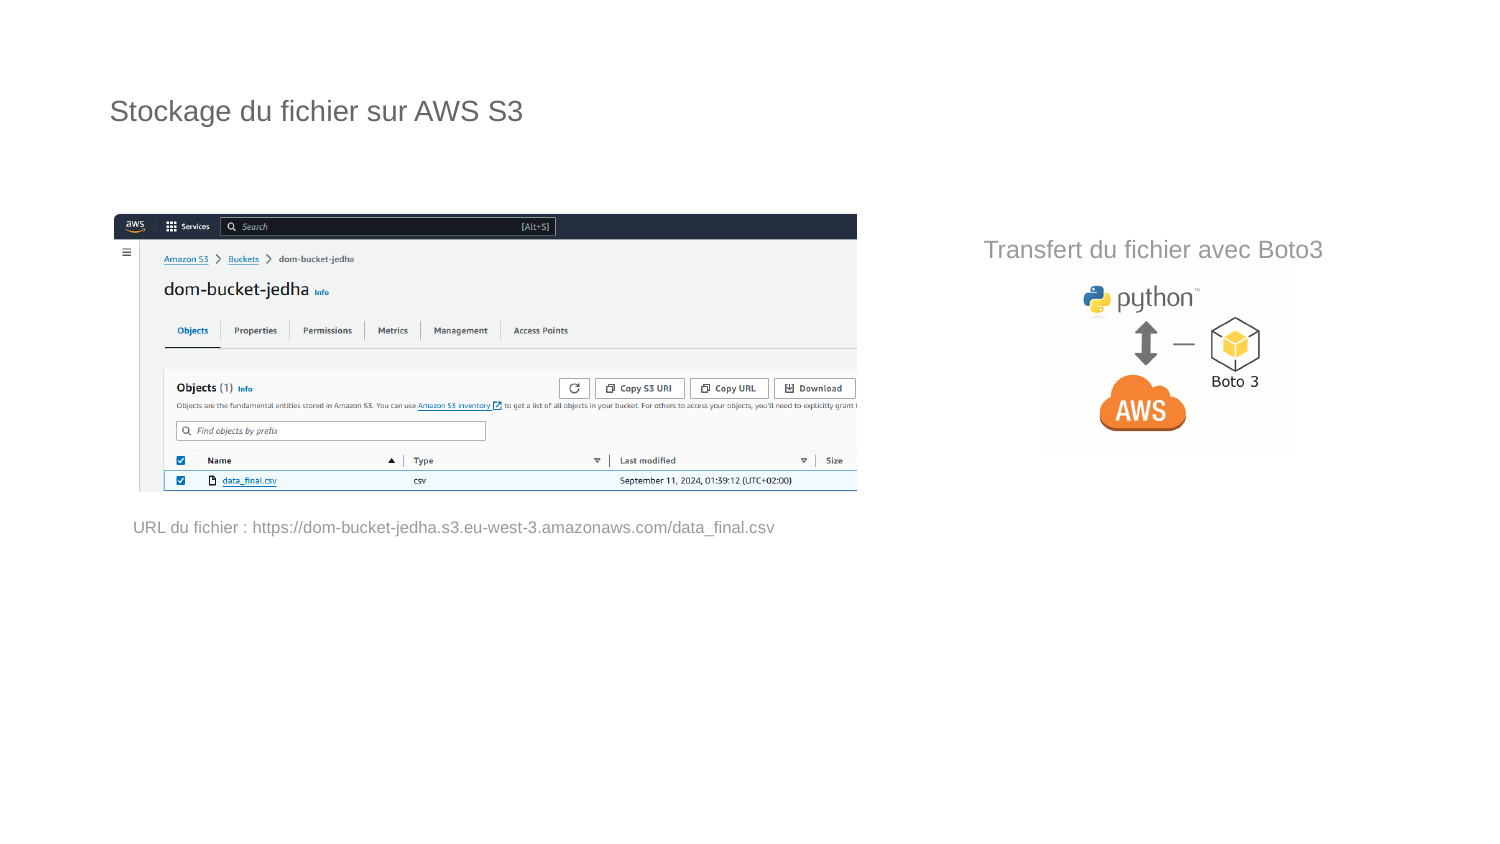

# Stockage du fichier sur AWS S3
Transfert du fichier avec Boto3
URL du fichier : https://dom-bucket-jedha.s3.eu-west-3.amazonaws.com/data_final.csv